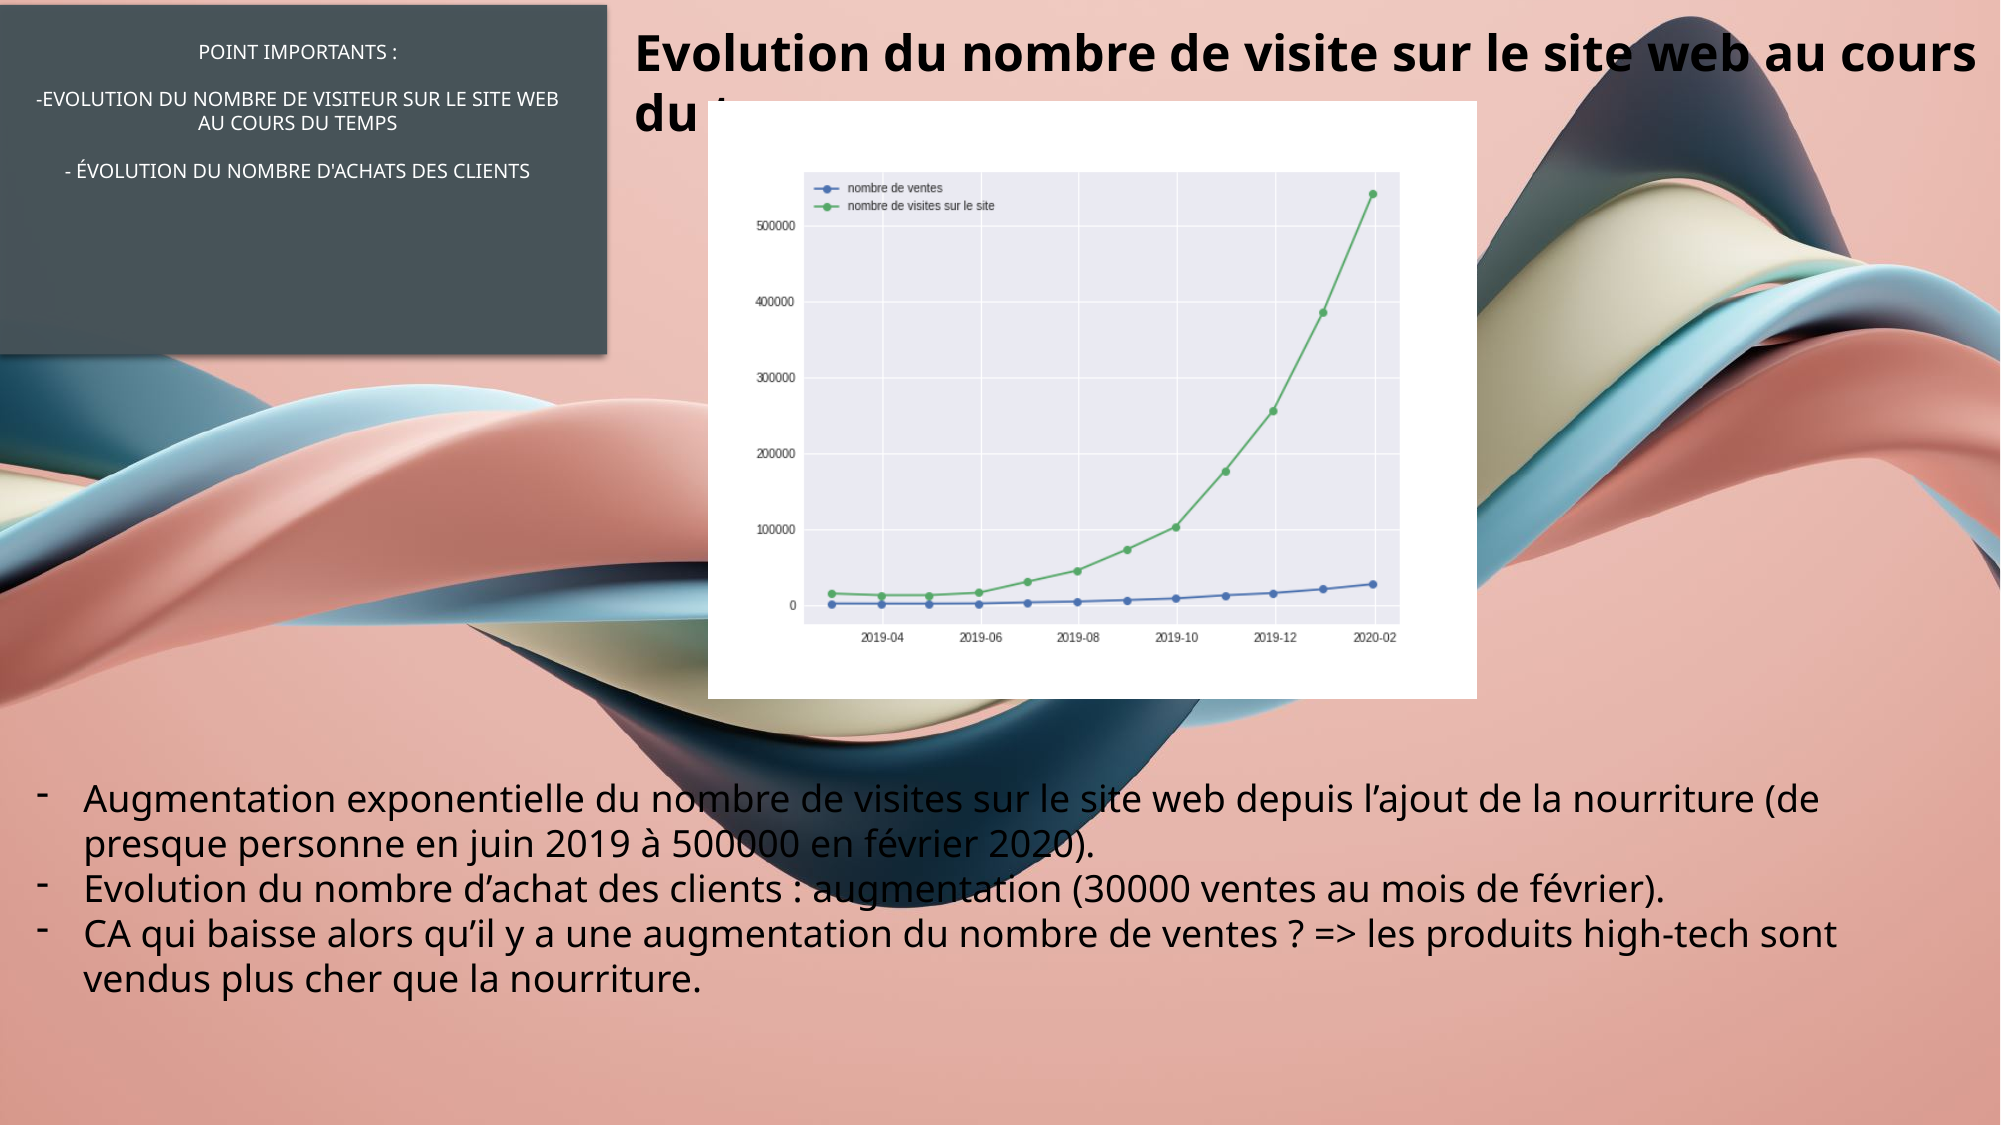

Evolution du nombre de visite sur le site web au cours du temps
# Point importants : -Evolution du nombre de visiteur sur le site web au cours du temps - évolution du nombre d'achats des clients
Augmentation exponentielle du nombre de visites sur le site web depuis l’ajout de la nourriture (de presque personne en juin 2019 à 500000 en février 2020).
Evolution du nombre d’achat des clients : augmentation (30000 ventes au mois de février).
CA qui baisse alors qu’il y a une augmentation du nombre de ventes ? => les produits high-tech sont vendus plus cher que la nourriture.